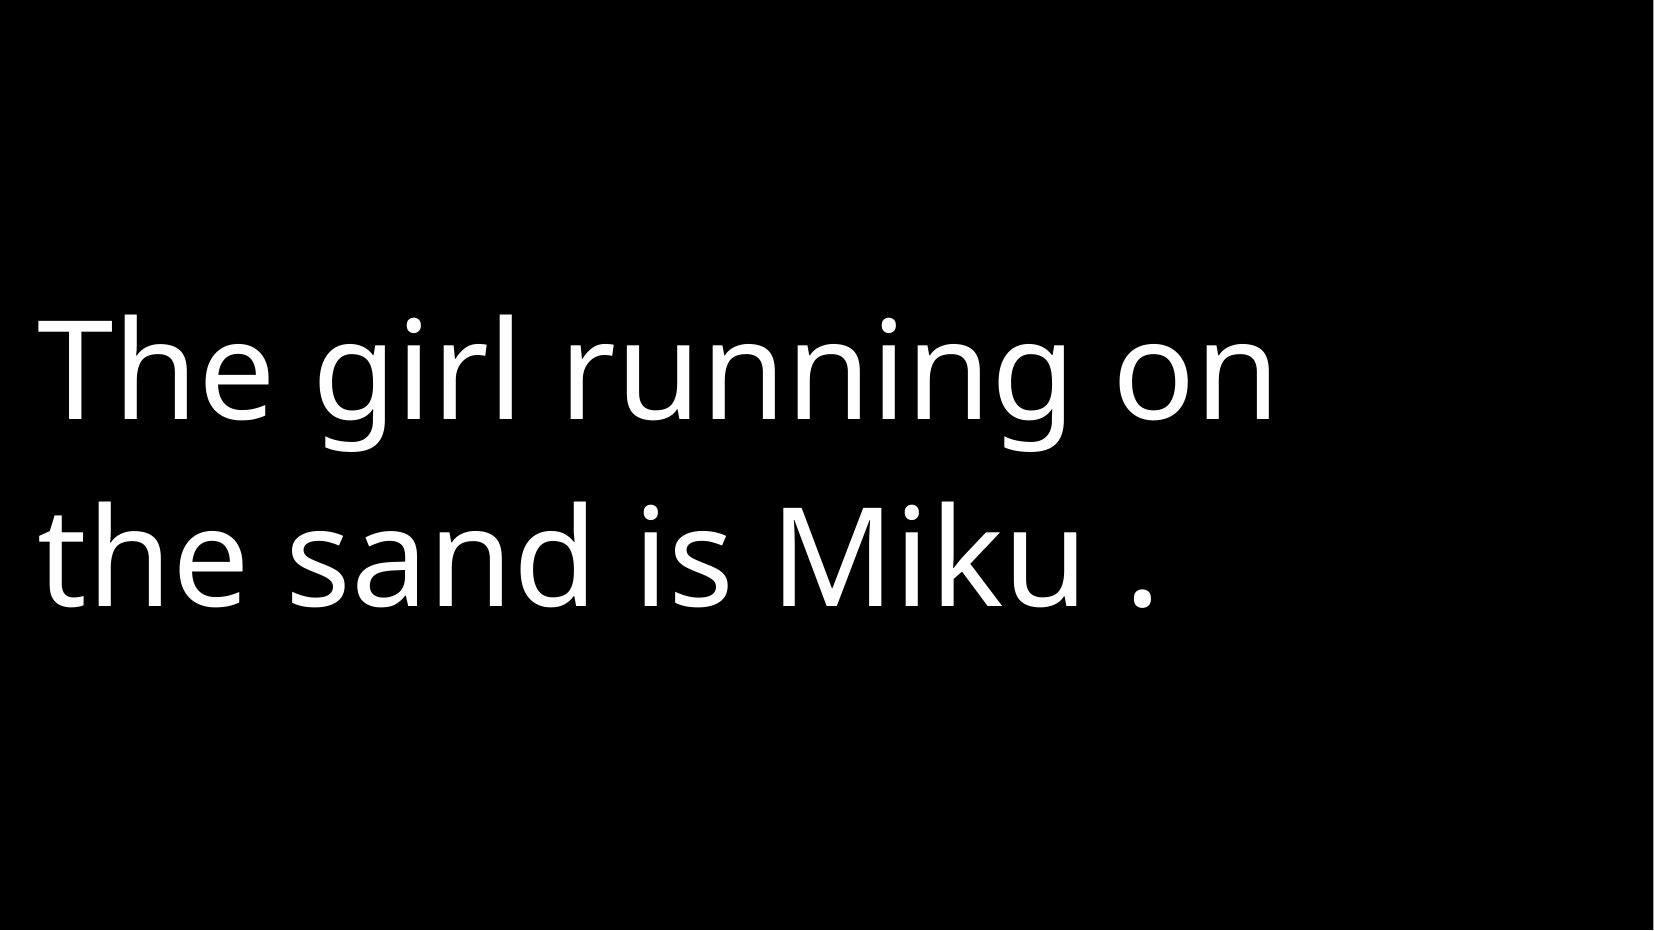

# The girl running on the sand is Miku .